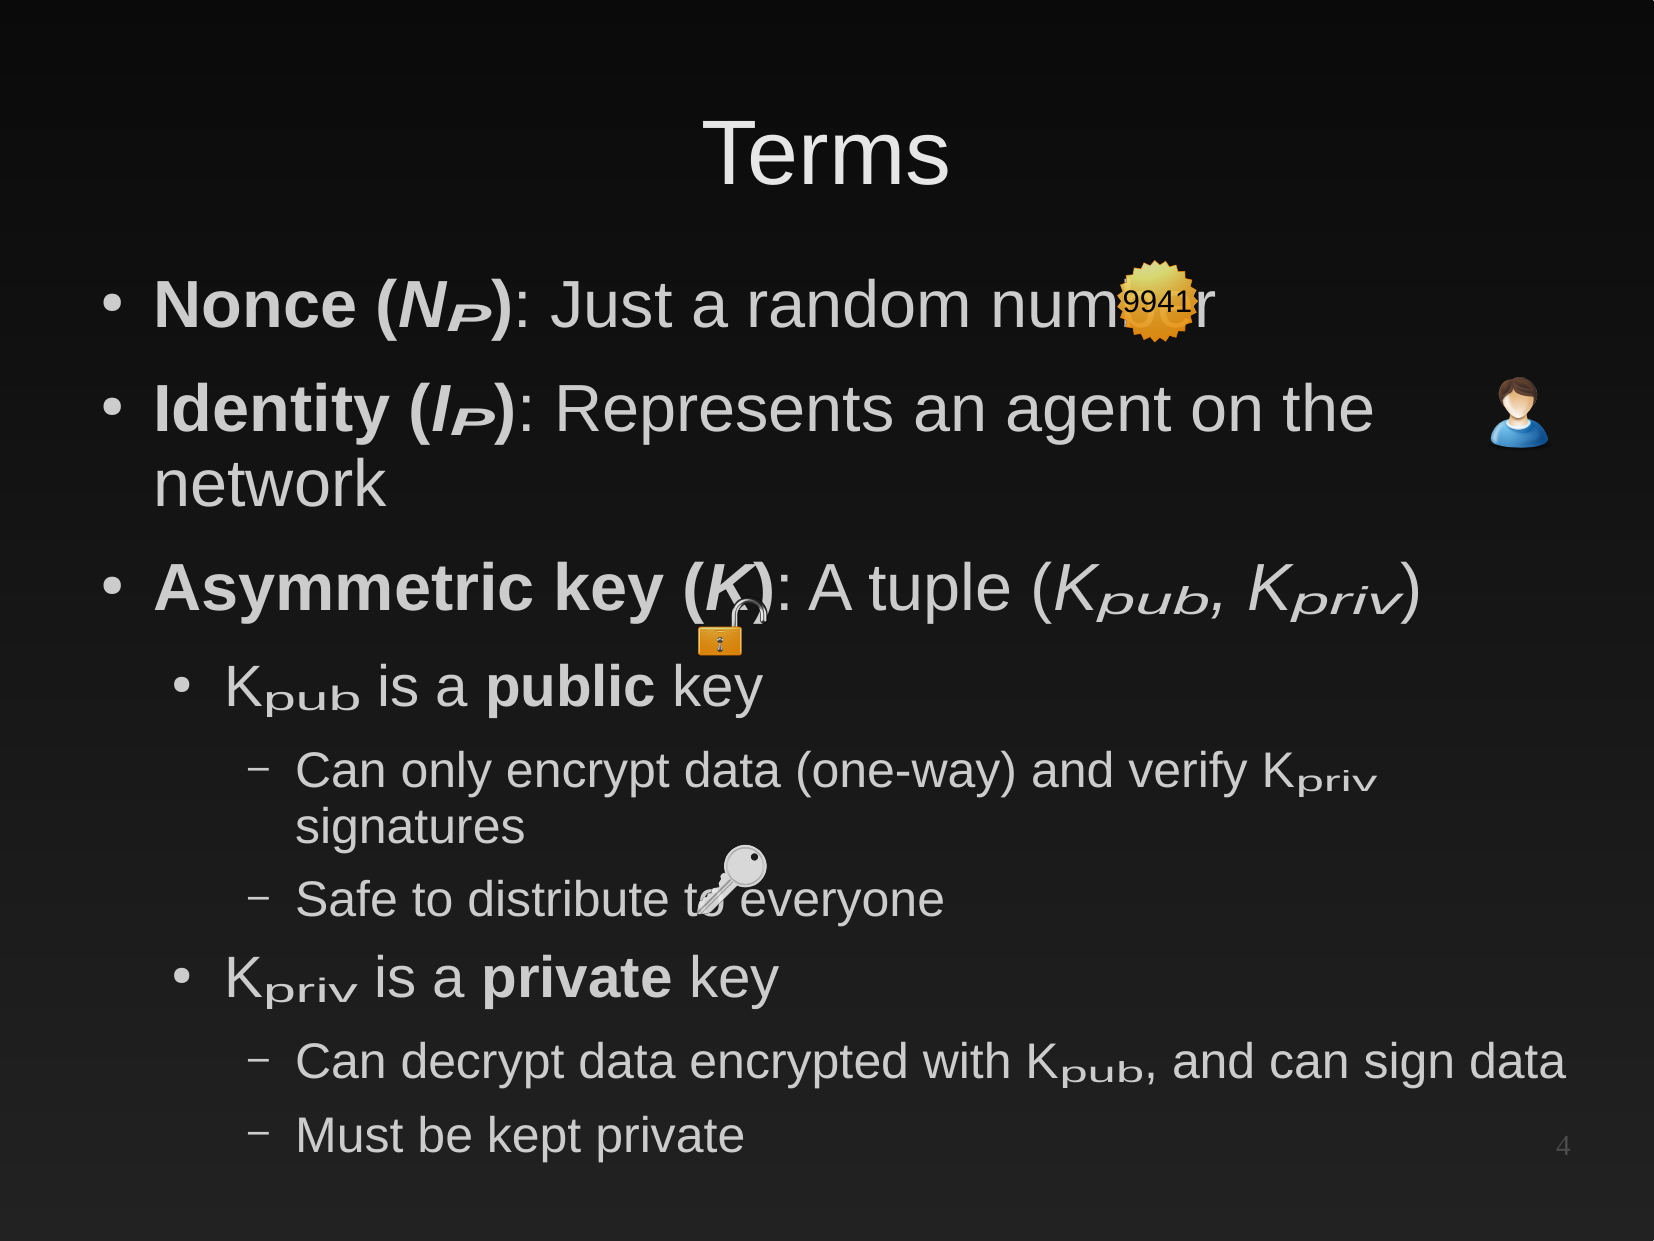

Terms
9941
# Nonce (NP): Just a random number
Identity (IP): Represents an agent on the network
Asymmetric key (K): A tuple (Kpub, Kpriv)
Kpub is a public key
Can only encrypt data (one-way) and verify Kpriv signatures
Safe to distribute to everyone
Kpriv is a private key
Can decrypt data encrypted with Kpub, and can sign data
Must be kept private
4